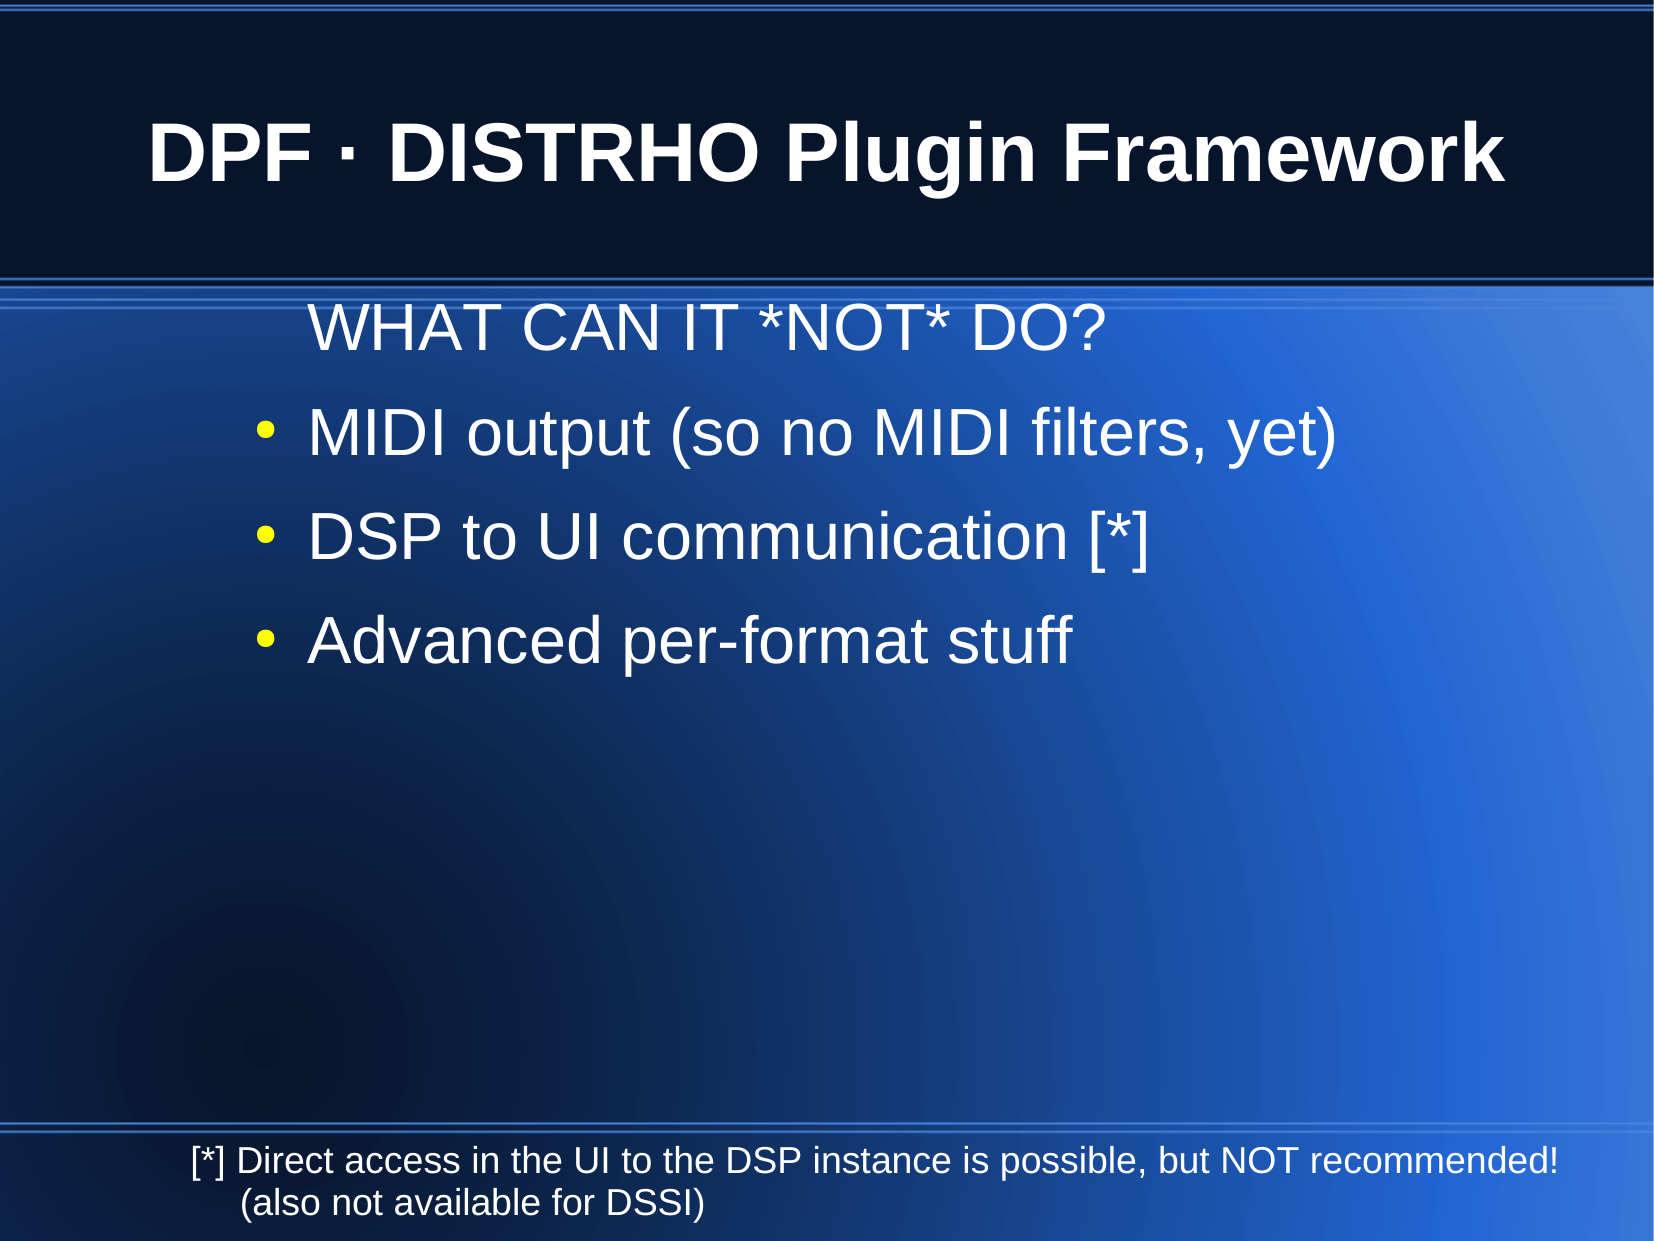

# DPF · DISTRHO Plugin Framework
WHAT CAN IT *NOT* DO?
MIDI output (so no MIDI filters, yet)
DSP to UI communication [*]
Advanced per-format stuff
[*] Direct access in the UI to the DSP instance is possible, but NOT recommended!
 (also not available for DSSI)